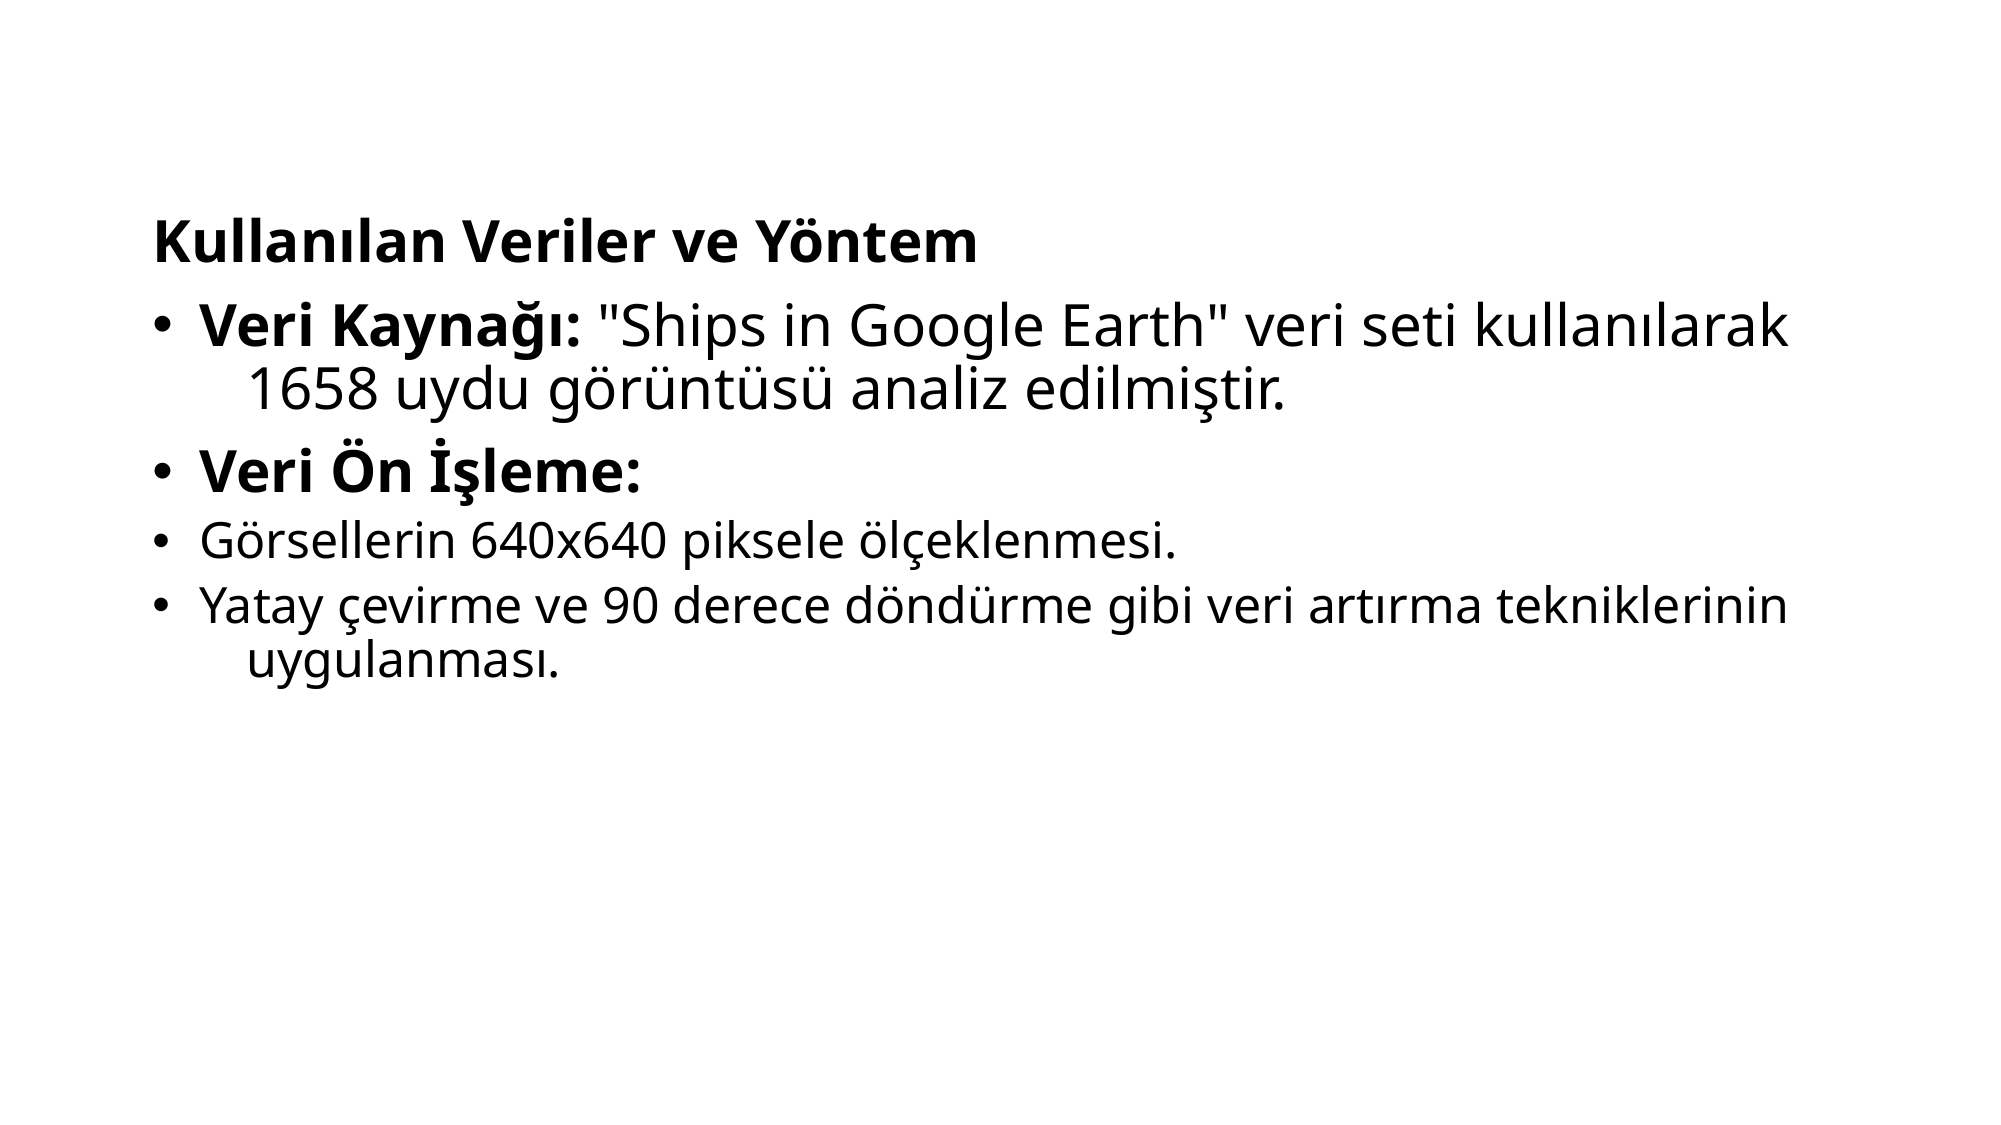

# Kullanılan Veriler ve Yöntem
Veri Kaynağı: "Ships in Google Earth" veri seti kullanılarak 1658 uydu görüntüsü analiz edilmiştir.
Veri Ön İşleme:
Görsellerin 640x640 piksele ölçeklenmesi.
Yatay çevirme ve 90 derece döndürme gibi veri artırma tekniklerinin uygulanması.